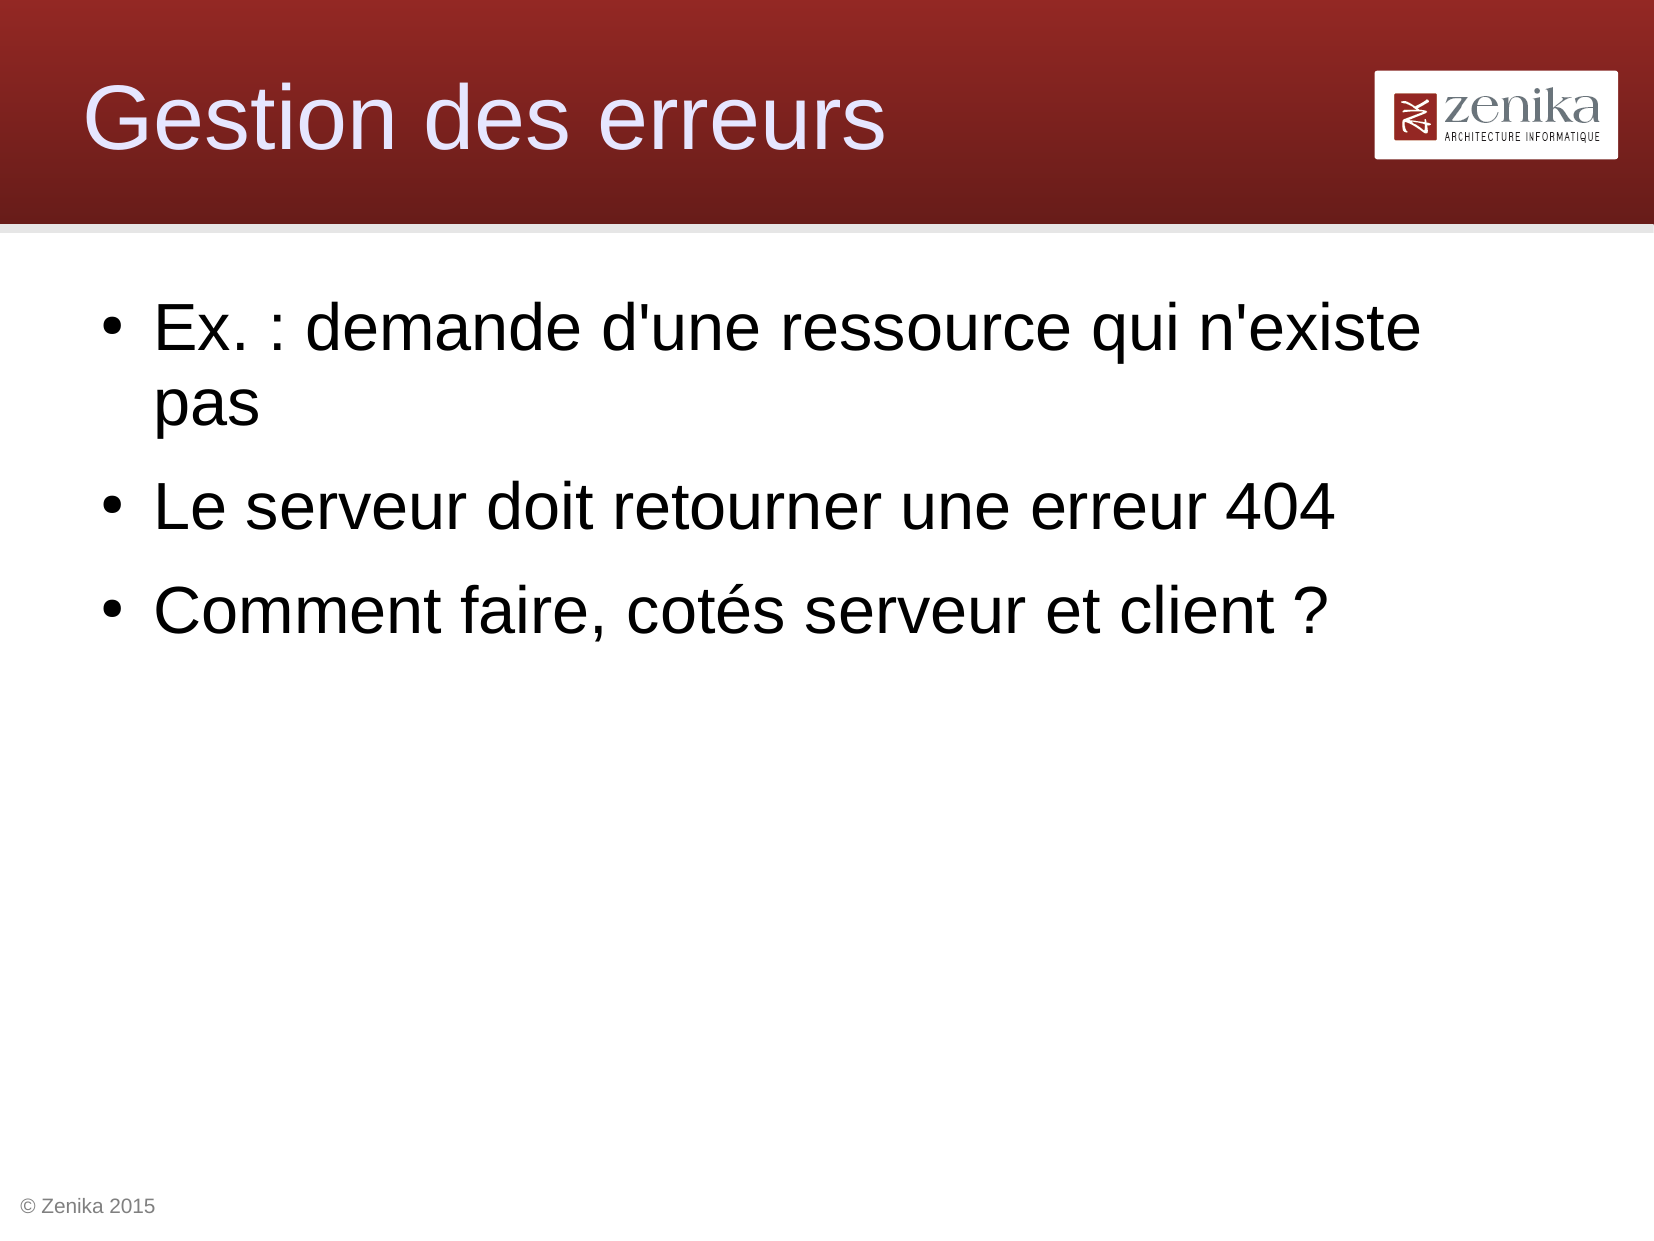

# Gestion des erreurs
Ex. : demande d'une ressource qui n'existe pas
Le serveur doit retourner une erreur 404
Comment faire, cotés serveur et client ?